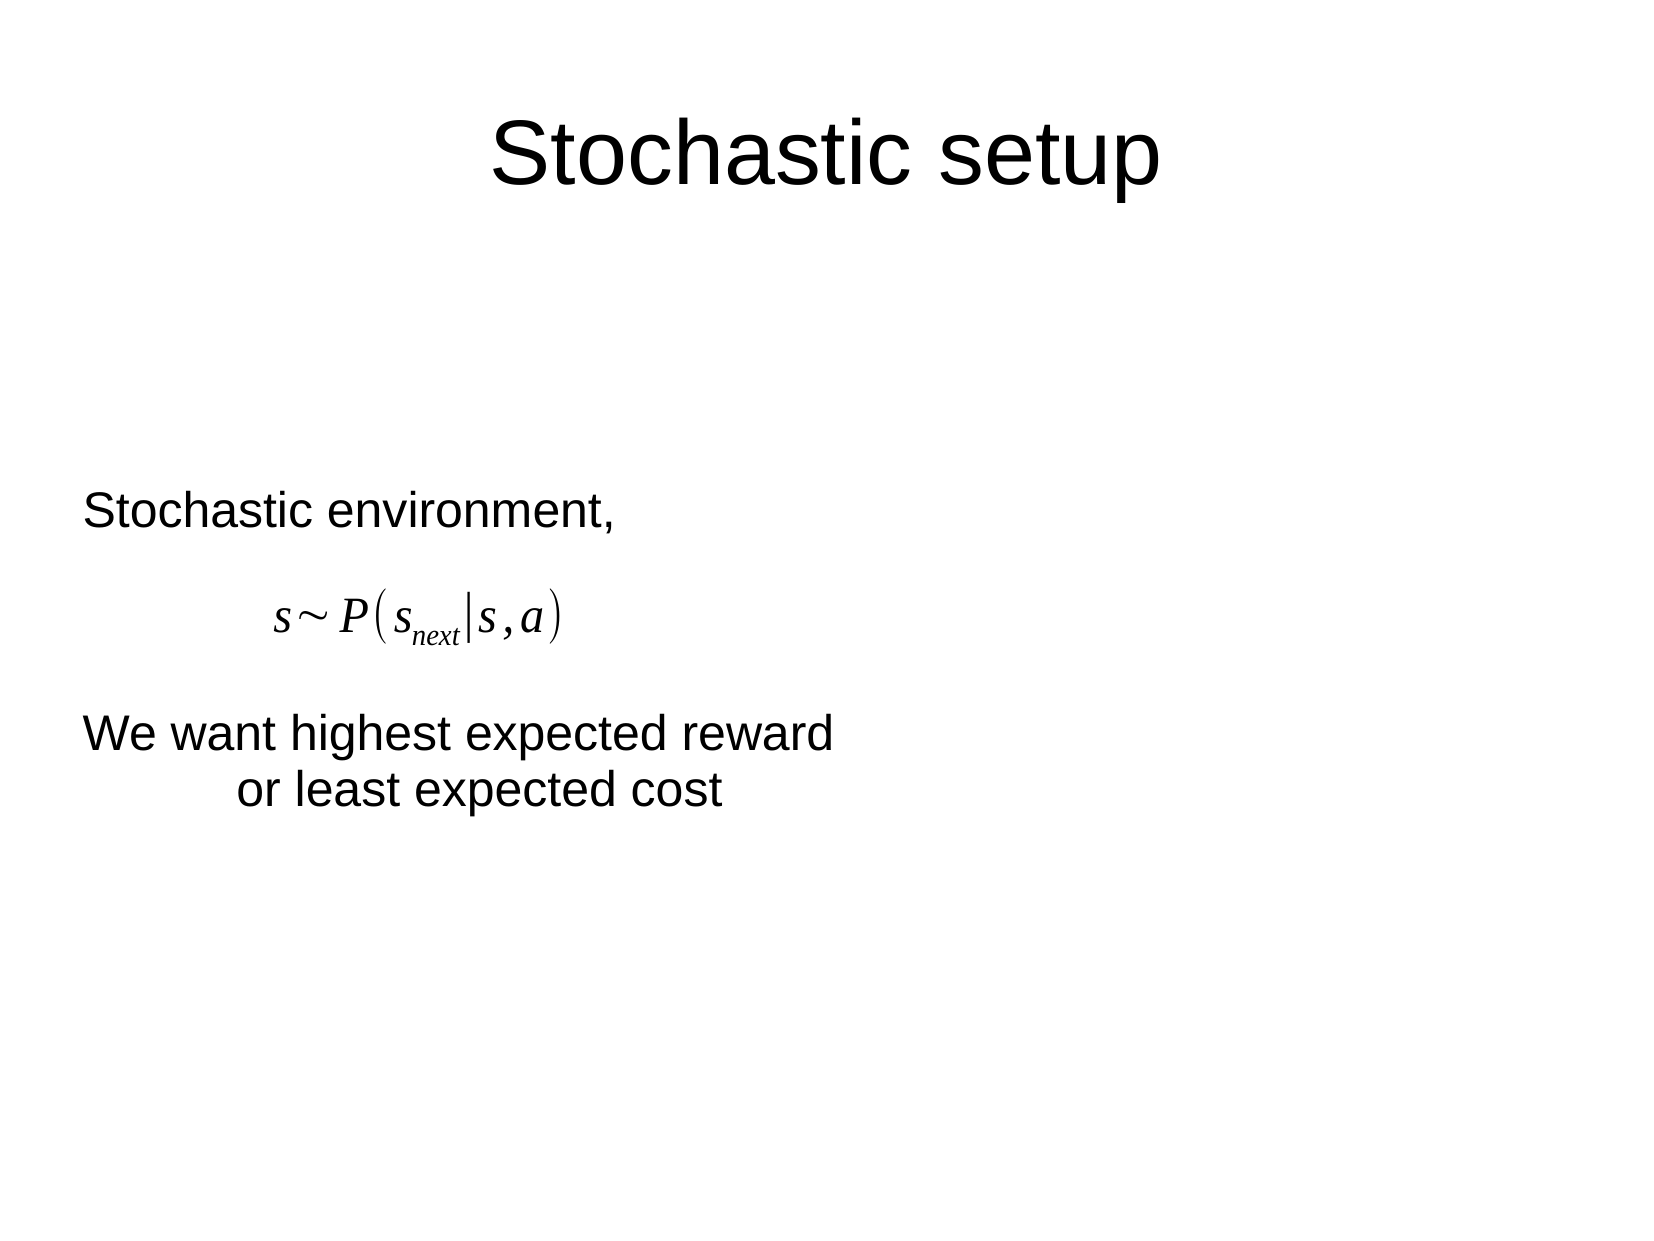

# Stochastic setup
Stochastic environment,
We want highest expected reward
 or least expected cost